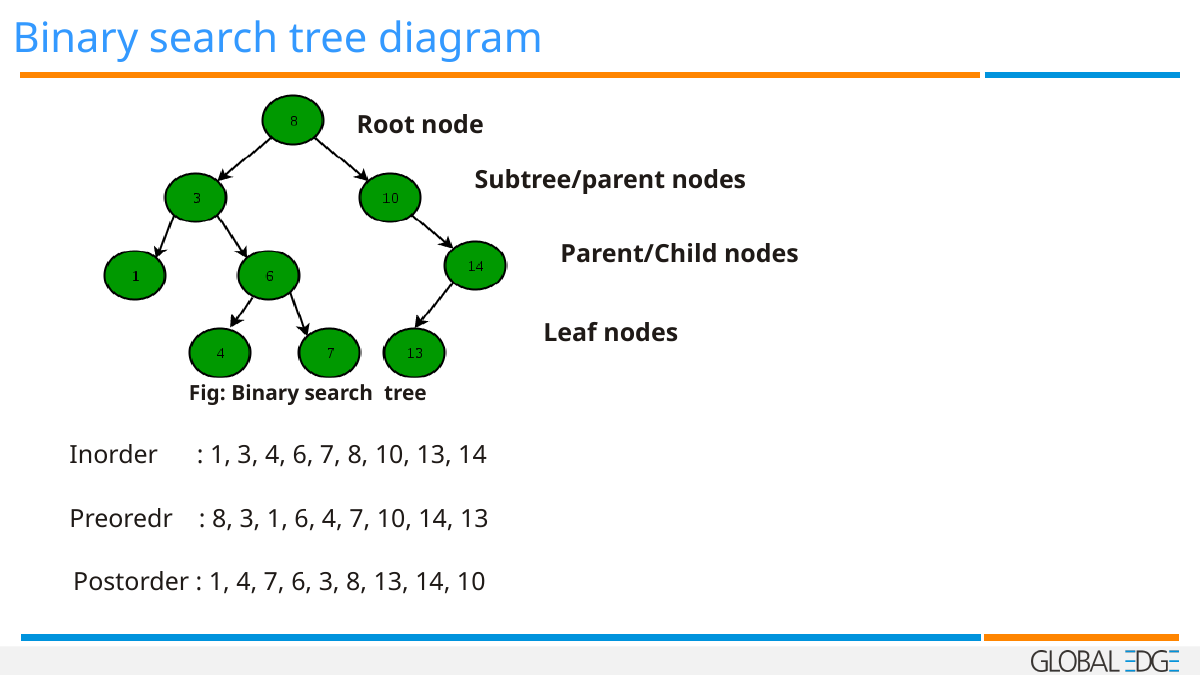

# Binary search tree diagram
Root node
Subtree/parent nodes
Parent/Child nodes
Leaf nodes
Fig: Binary search tree
 Inorder : 1, 3, 4, 6, 7, 8, 10, 13, 14
 Preoredr : 8, 3, 1, 6, 4, 7, 10, 14, 13
 Postorder : 1, 4, 7, 6, 3, 8, 13, 14, 10